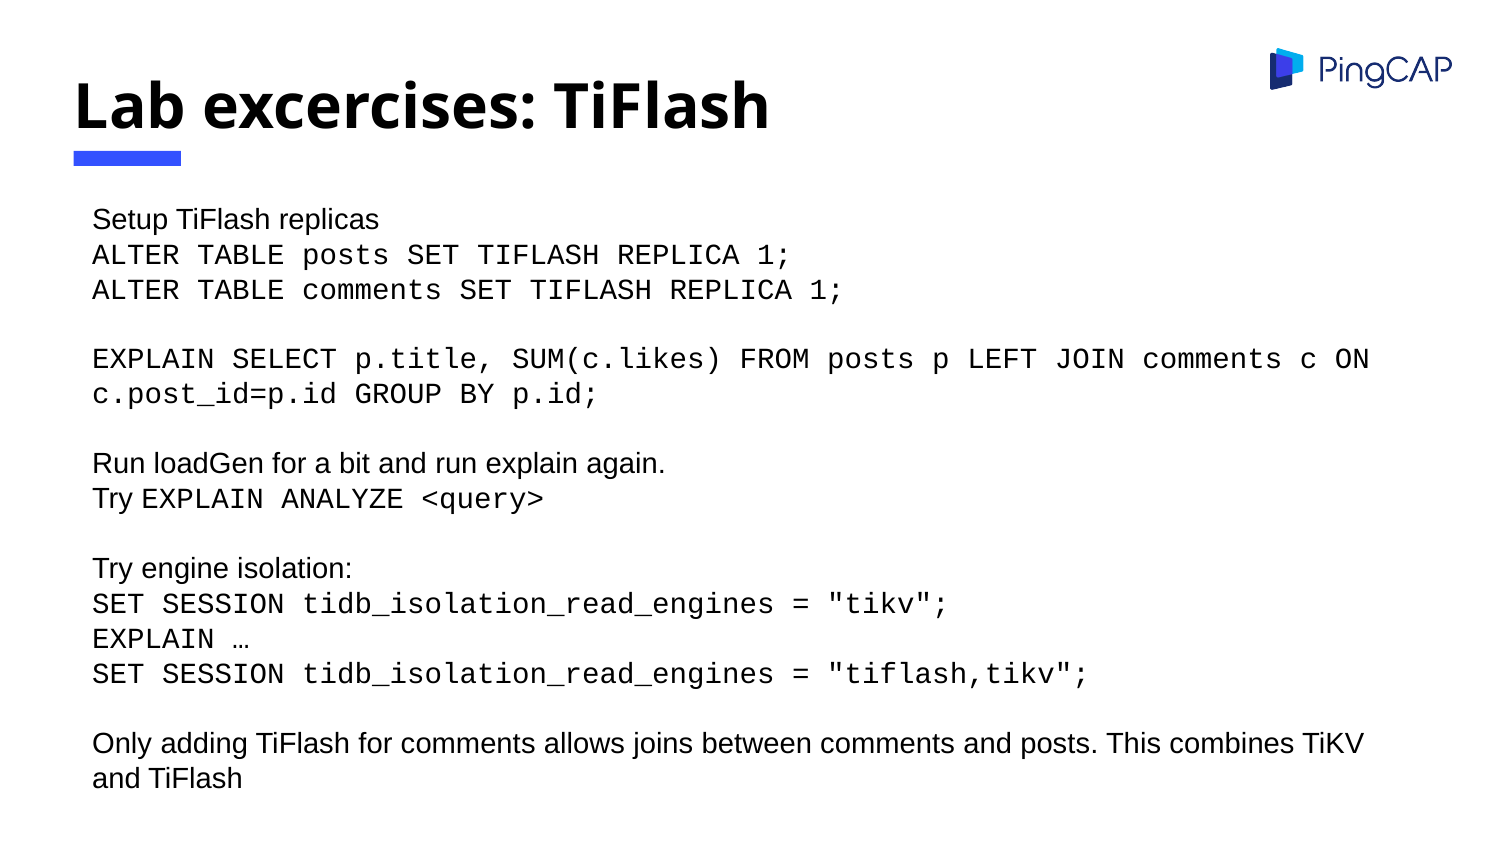

Lab excercises: TiFlash
Setup TiFlash replicas
ALTER TABLE posts SET TIFLASH REPLICA 1;
ALTER TABLE comments SET TIFLASH REPLICA 1;
EXPLAIN SELECT p.title, SUM(c.likes) FROM posts p LEFT JOIN comments c ON c.post_id=p.id GROUP BY p.id;
Run loadGen for a bit and run explain again.
Try EXPLAIN ANALYZE <query>
Try engine isolation:
SET SESSION tidb_isolation_read_engines = "tikv";
EXPLAIN …
SET SESSION tidb_isolation_read_engines = "tiflash,tikv";
Only adding TiFlash for comments allows joins between comments and posts. This combines TiKV and TiFlash